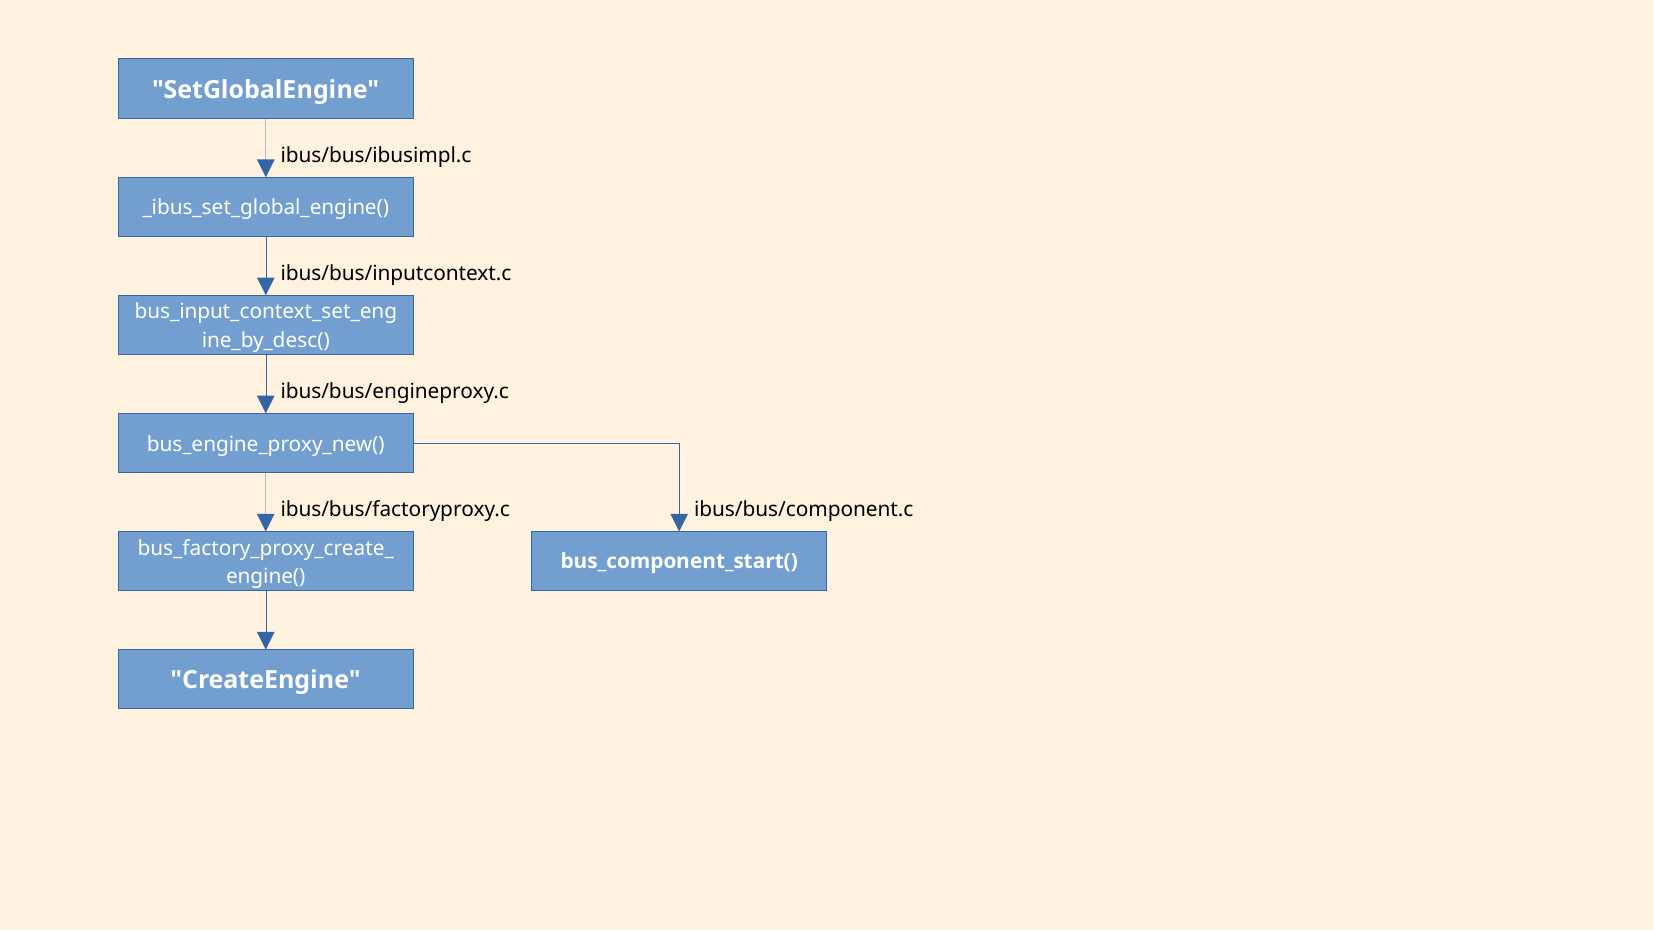

"SetGlobalEngine"
ibus/bus/ibusimpl.c
_ibus_set_global_engine()
ibus/bus/inputcontext.c
bus_input_context_set_engine_by_desc()
ibus/bus/engineproxy.c
bus_engine_proxy_new()
ibus/bus/factoryproxy.c
ibus/bus/component.c
bus_factory_proxy_create_engine()
bus_component_start()
"CreateEngine"